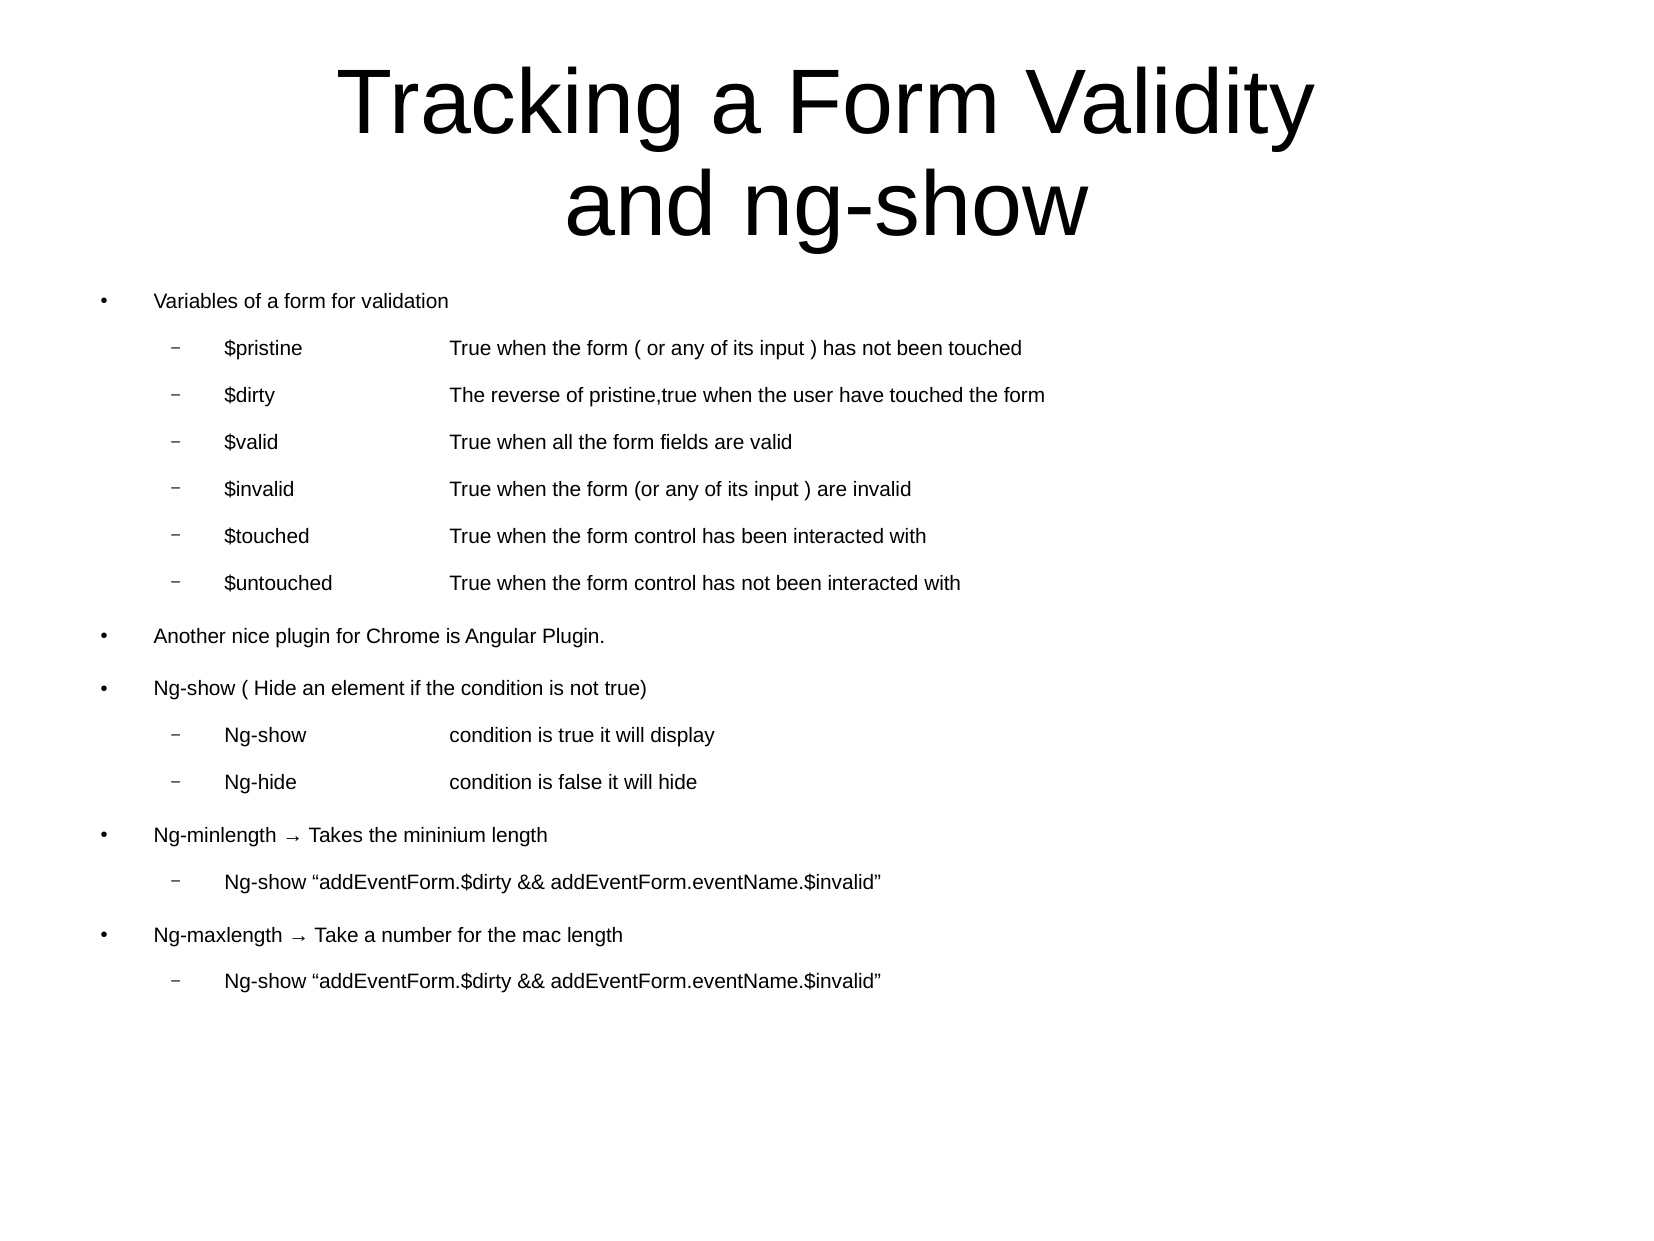

# Tracking a Form Validity and ng-show
Variables of a form for validation
$pristine 		True when the form ( or any of its input ) has not been touched
$dirty			The reverse of pristine,true when the user have touched the form
$valid			True when all the form fields are valid
$invalid			True when the form (or any of its input ) are invalid
$touched		True when the form control has been interacted with
$untouched		True when the form control has not been interacted with
Another nice plugin for Chrome is Angular Plugin.
Ng-show ( Hide an element if the condition is not true)
Ng-show		condition is true it will display
Ng-hide 		condition is false it will hide
Ng-minlength → Takes the mininium length
Ng-show “addEventForm.$dirty && addEventForm.eventName.$invalid”
Ng-maxlength → Take a number for the mac length
Ng-show “addEventForm.$dirty && addEventForm.eventName.$invalid”